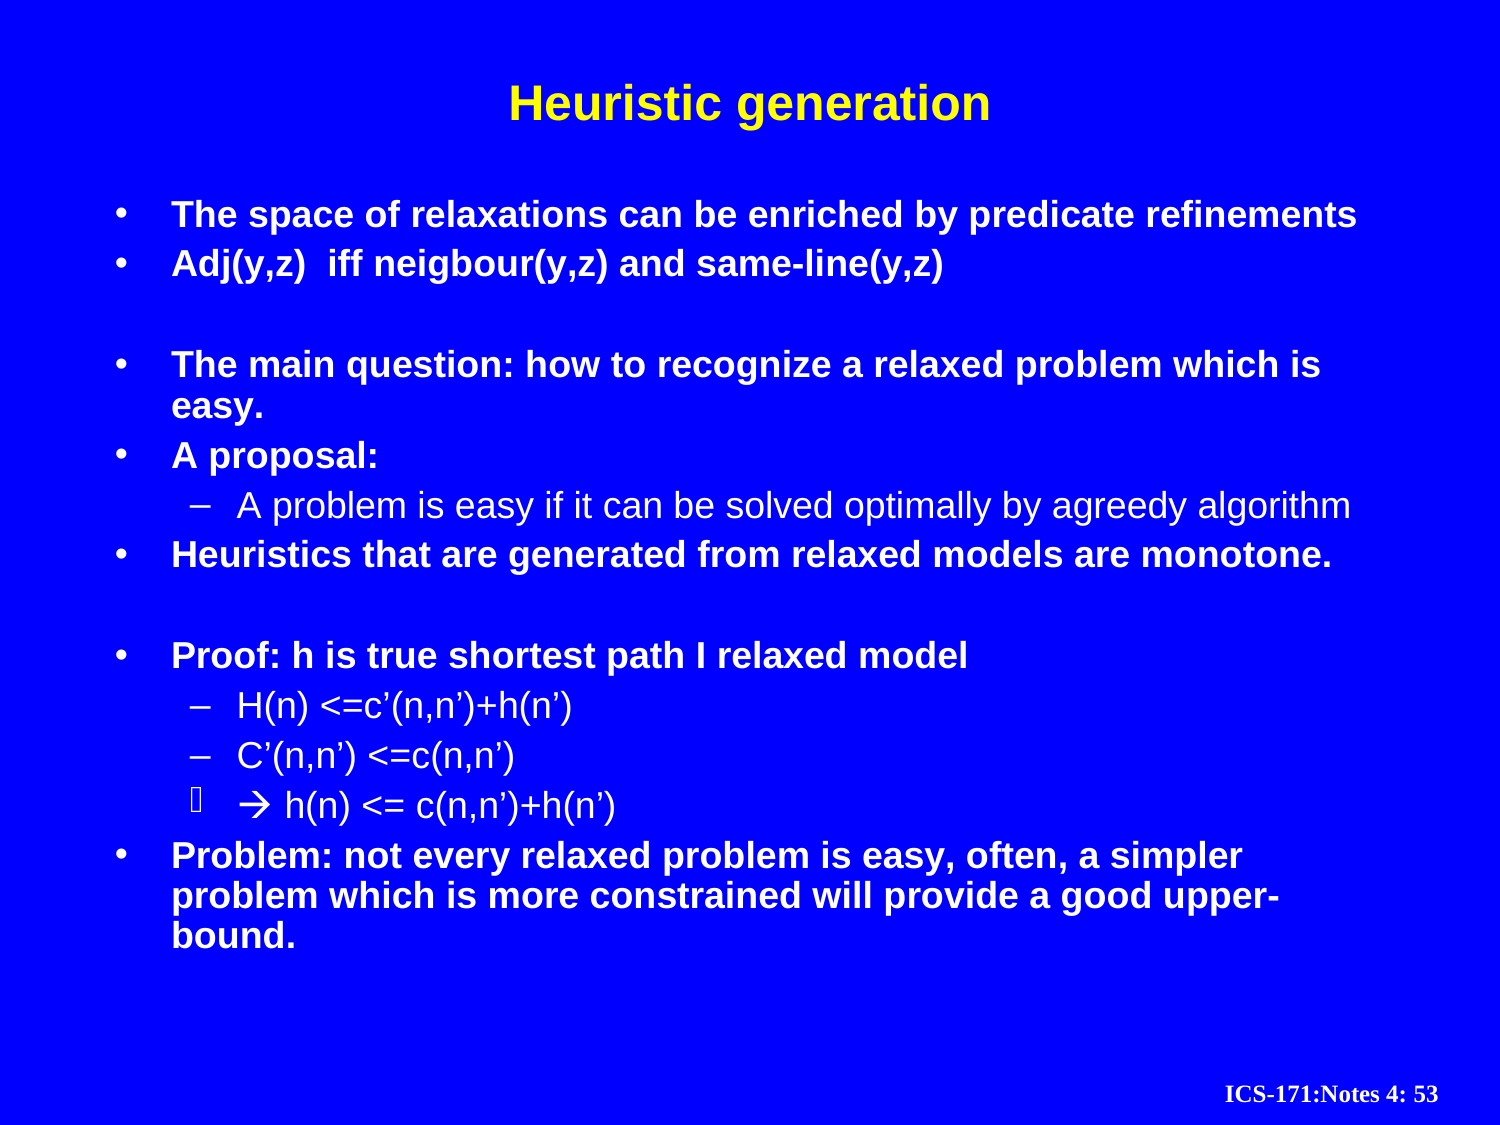

# Heuristic generation
The space of relaxations can be enriched by predicate refinements
Adj(y,z) iff neigbour(y,z) and same-line(y,z)
The main question: how to recognize a relaxed problem which is easy.
A proposal:
A problem is easy if it can be solved optimally by agreedy algorithm
Heuristics that are generated from relaxed models are monotone.
Proof: h is true shortest path I relaxed model
H(n) <=c’(n,n’)+h(n’)
C’(n,n’) <=c(n,n’)
 h(n) <= c(n,n’)+h(n’)
Problem: not every relaxed problem is easy, often, a simpler problem which is more constrained will provide a good upper-bound.